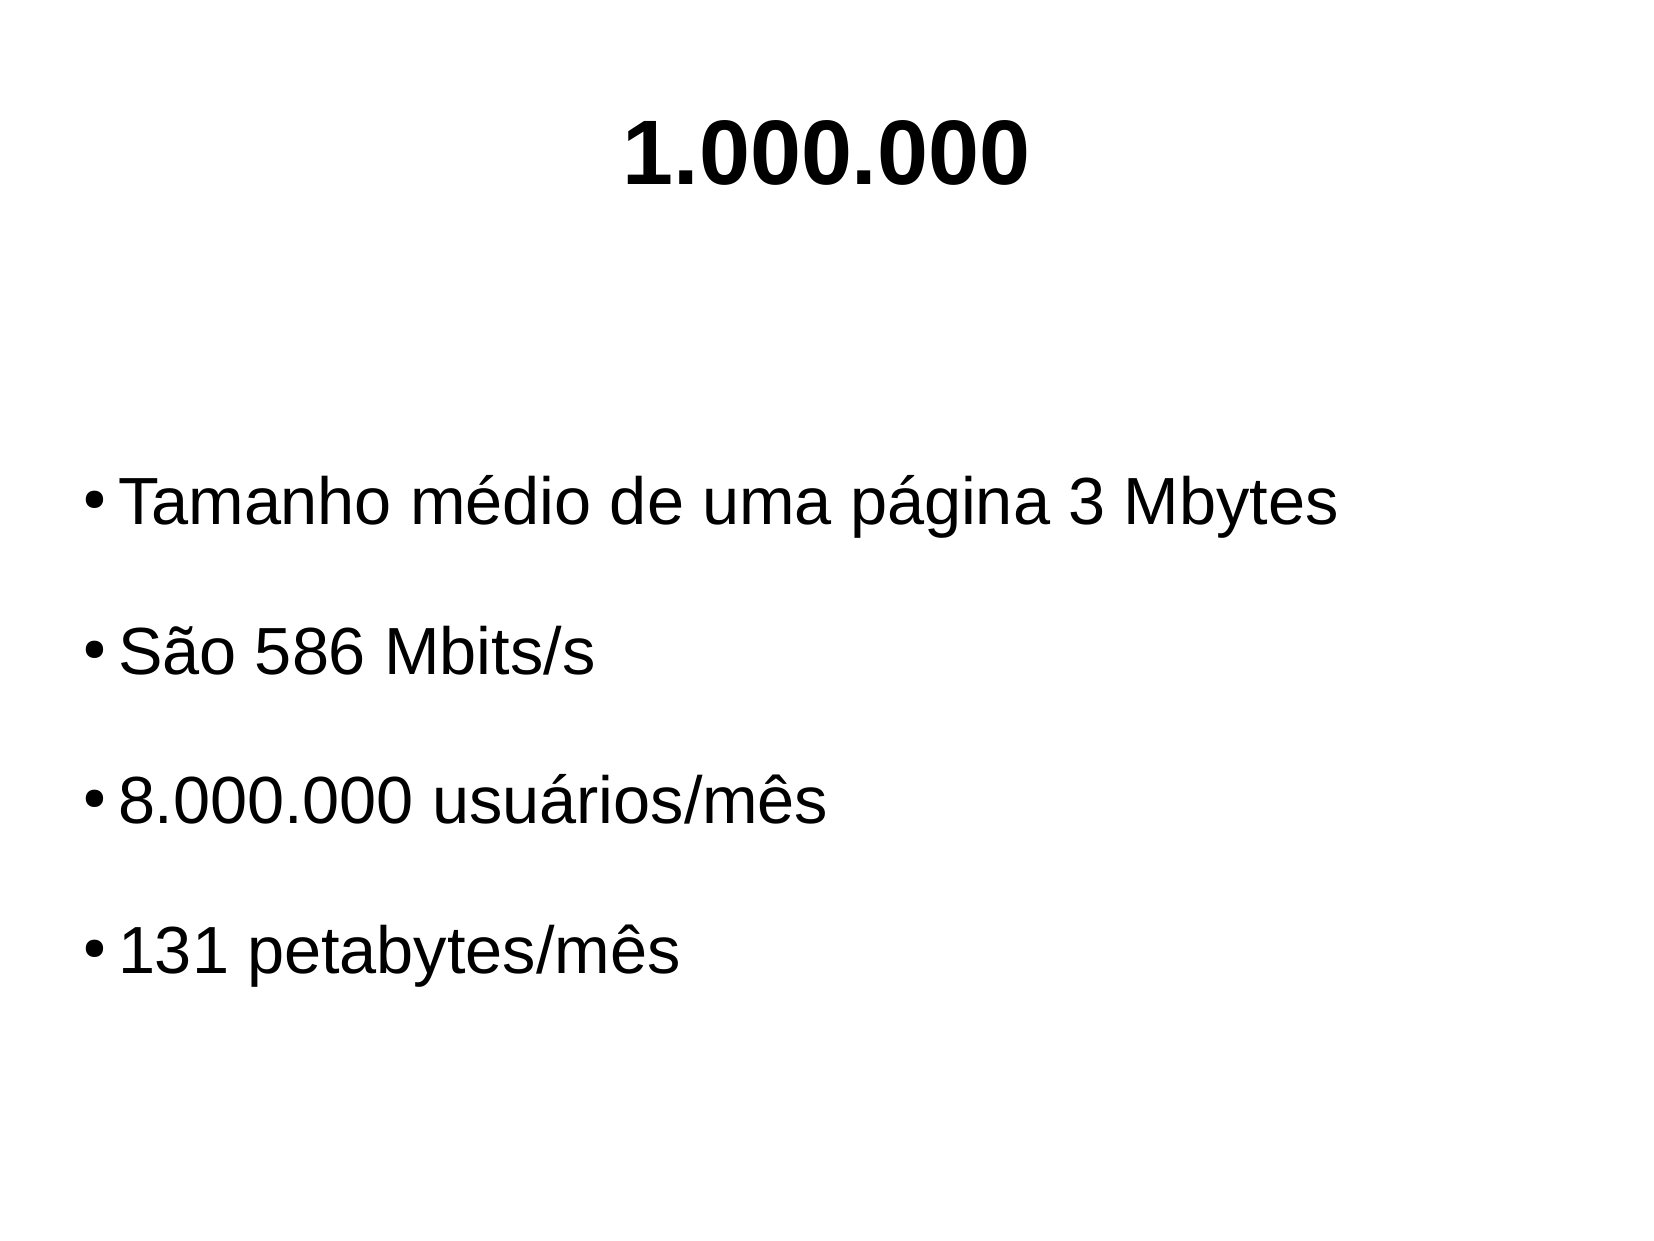

# 1.000.000
Tamanho médio de uma página 3 Mbytes
São 586 Mbits/s
8.000.000 usuários/mês
131 petabytes/mês